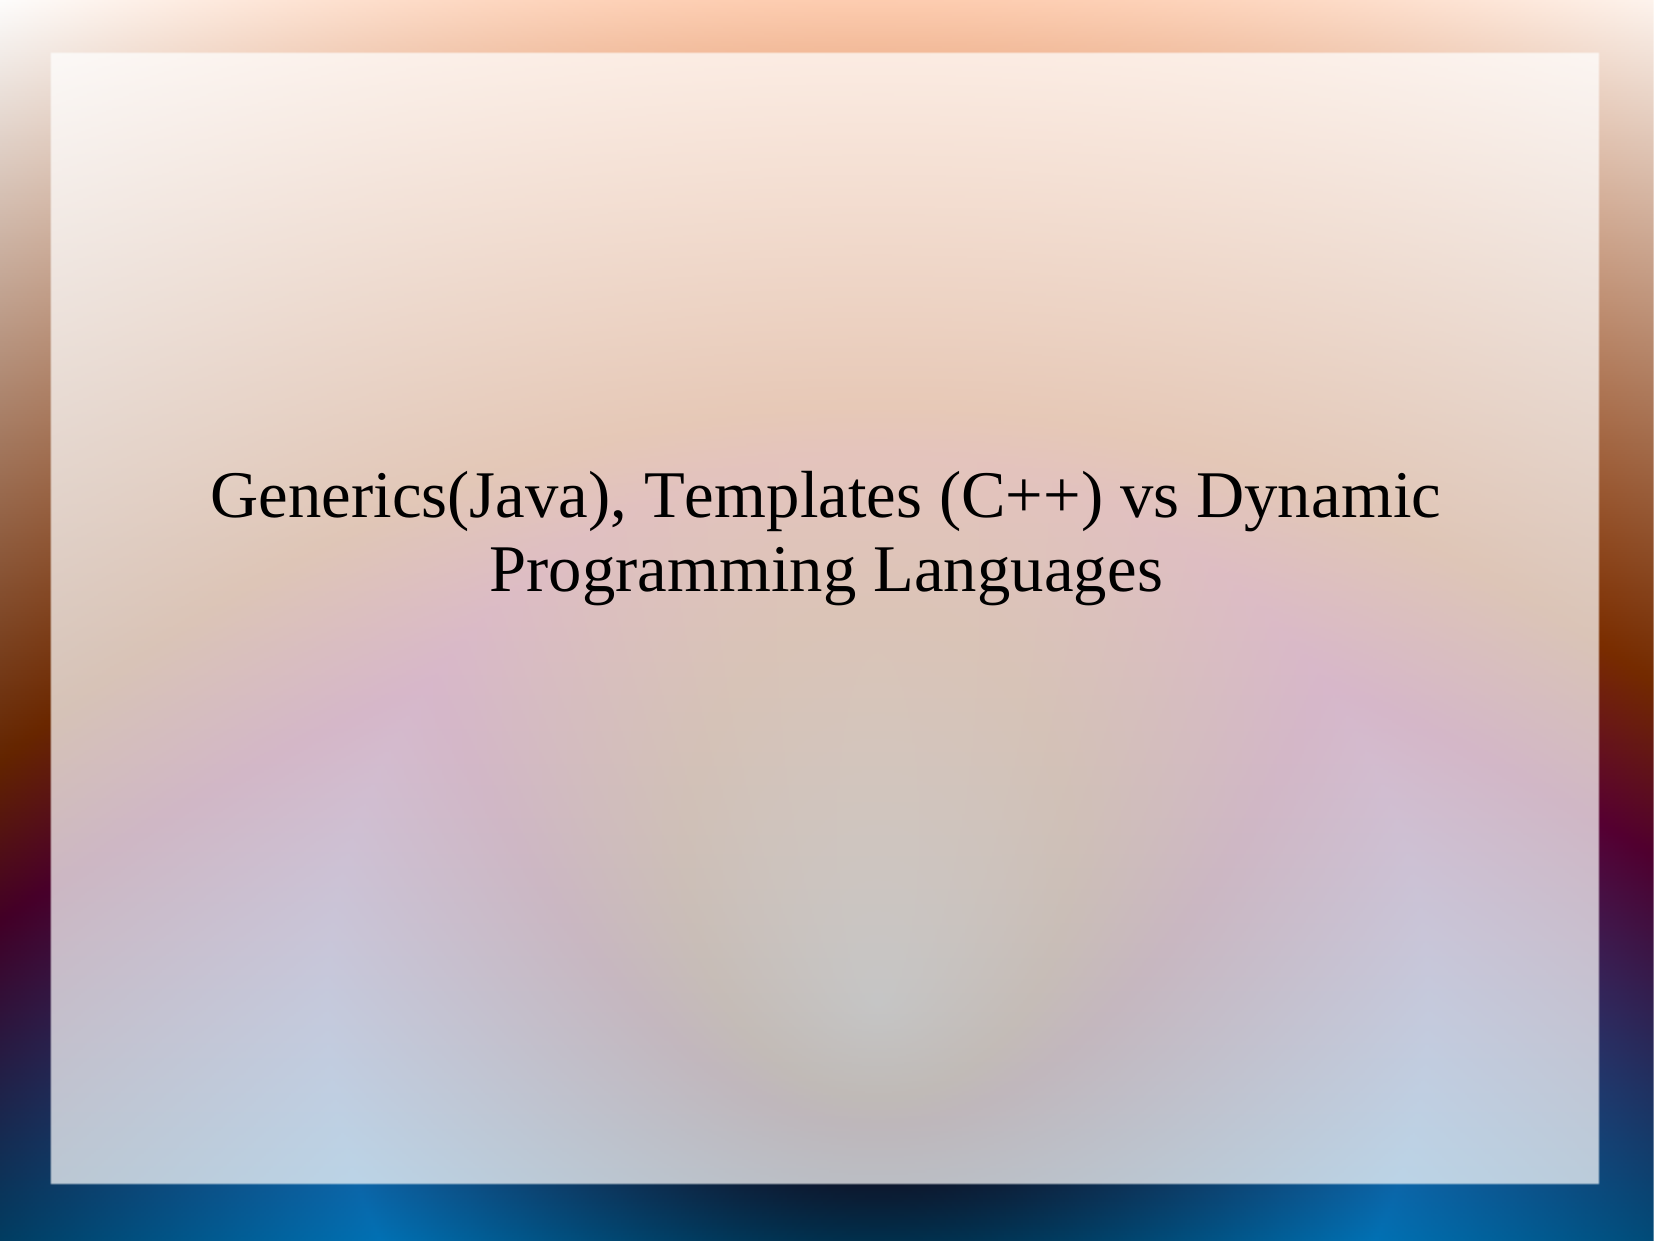

# Generics(Java), Templates (C++) vs Dynamic Programming Languages